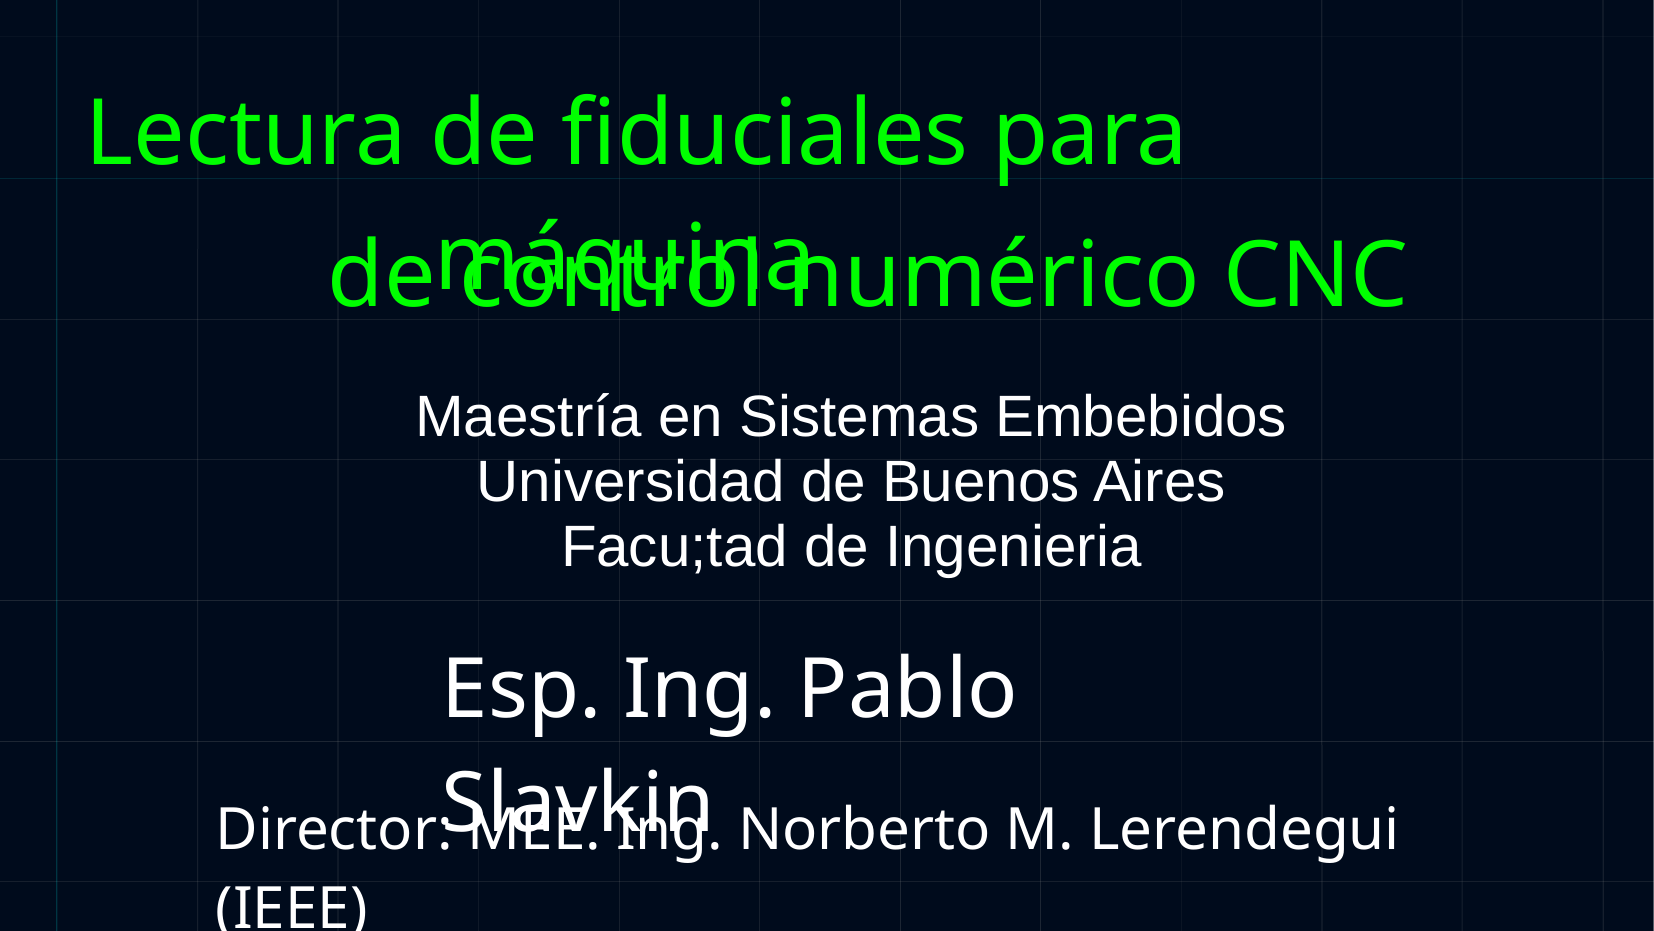

Lectura de fiduciales para máquina
de control numérico CNC
Maestría en Sistemas Embebidos
Universidad de Buenos Aires
Facu;tad de Ingenieria
Esp. Ing. Pablo Slavkin
Director: MEE. Ing. Norberto M. Lerendegui (IEEE)